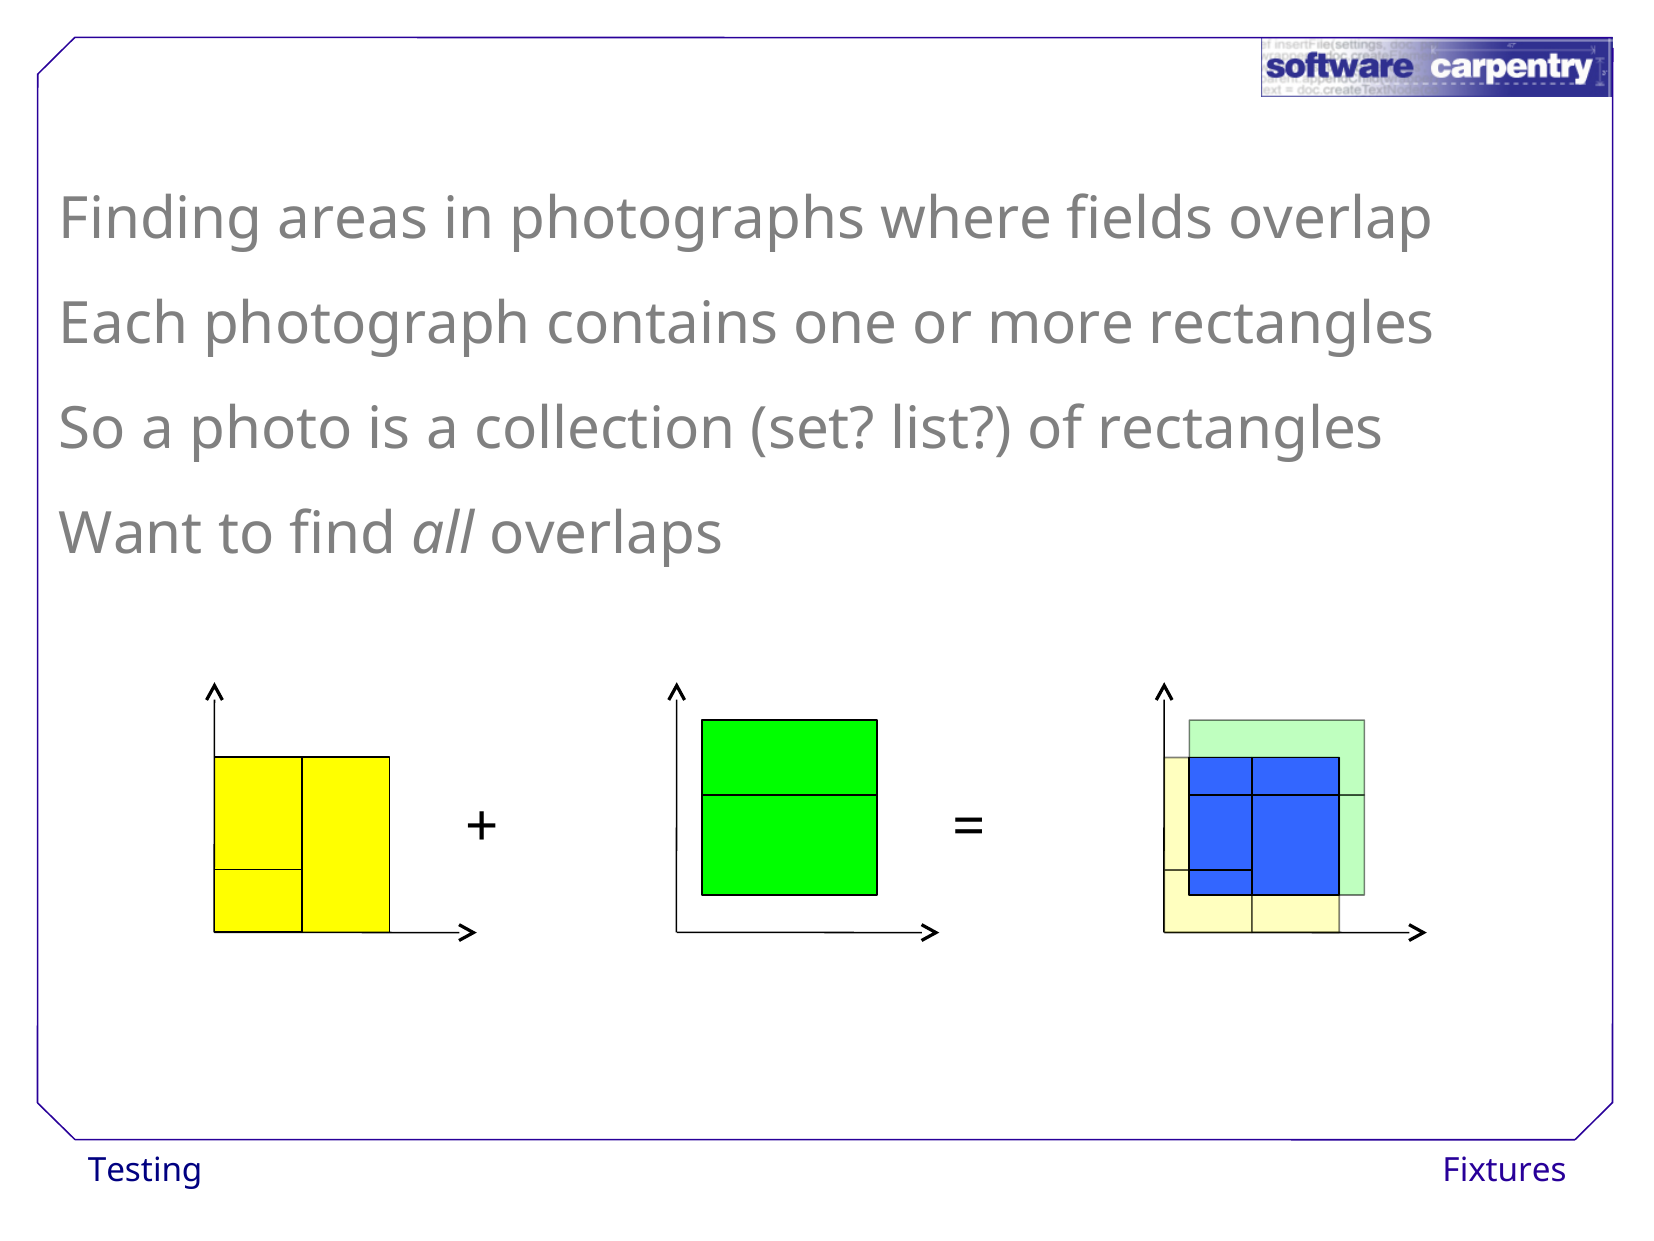

Finding areas in photographs where fields overlap
Each photograph contains one or more rectangles
So a photo is a collection (set? list?) of rectangles
Want to find all overlaps
+
=